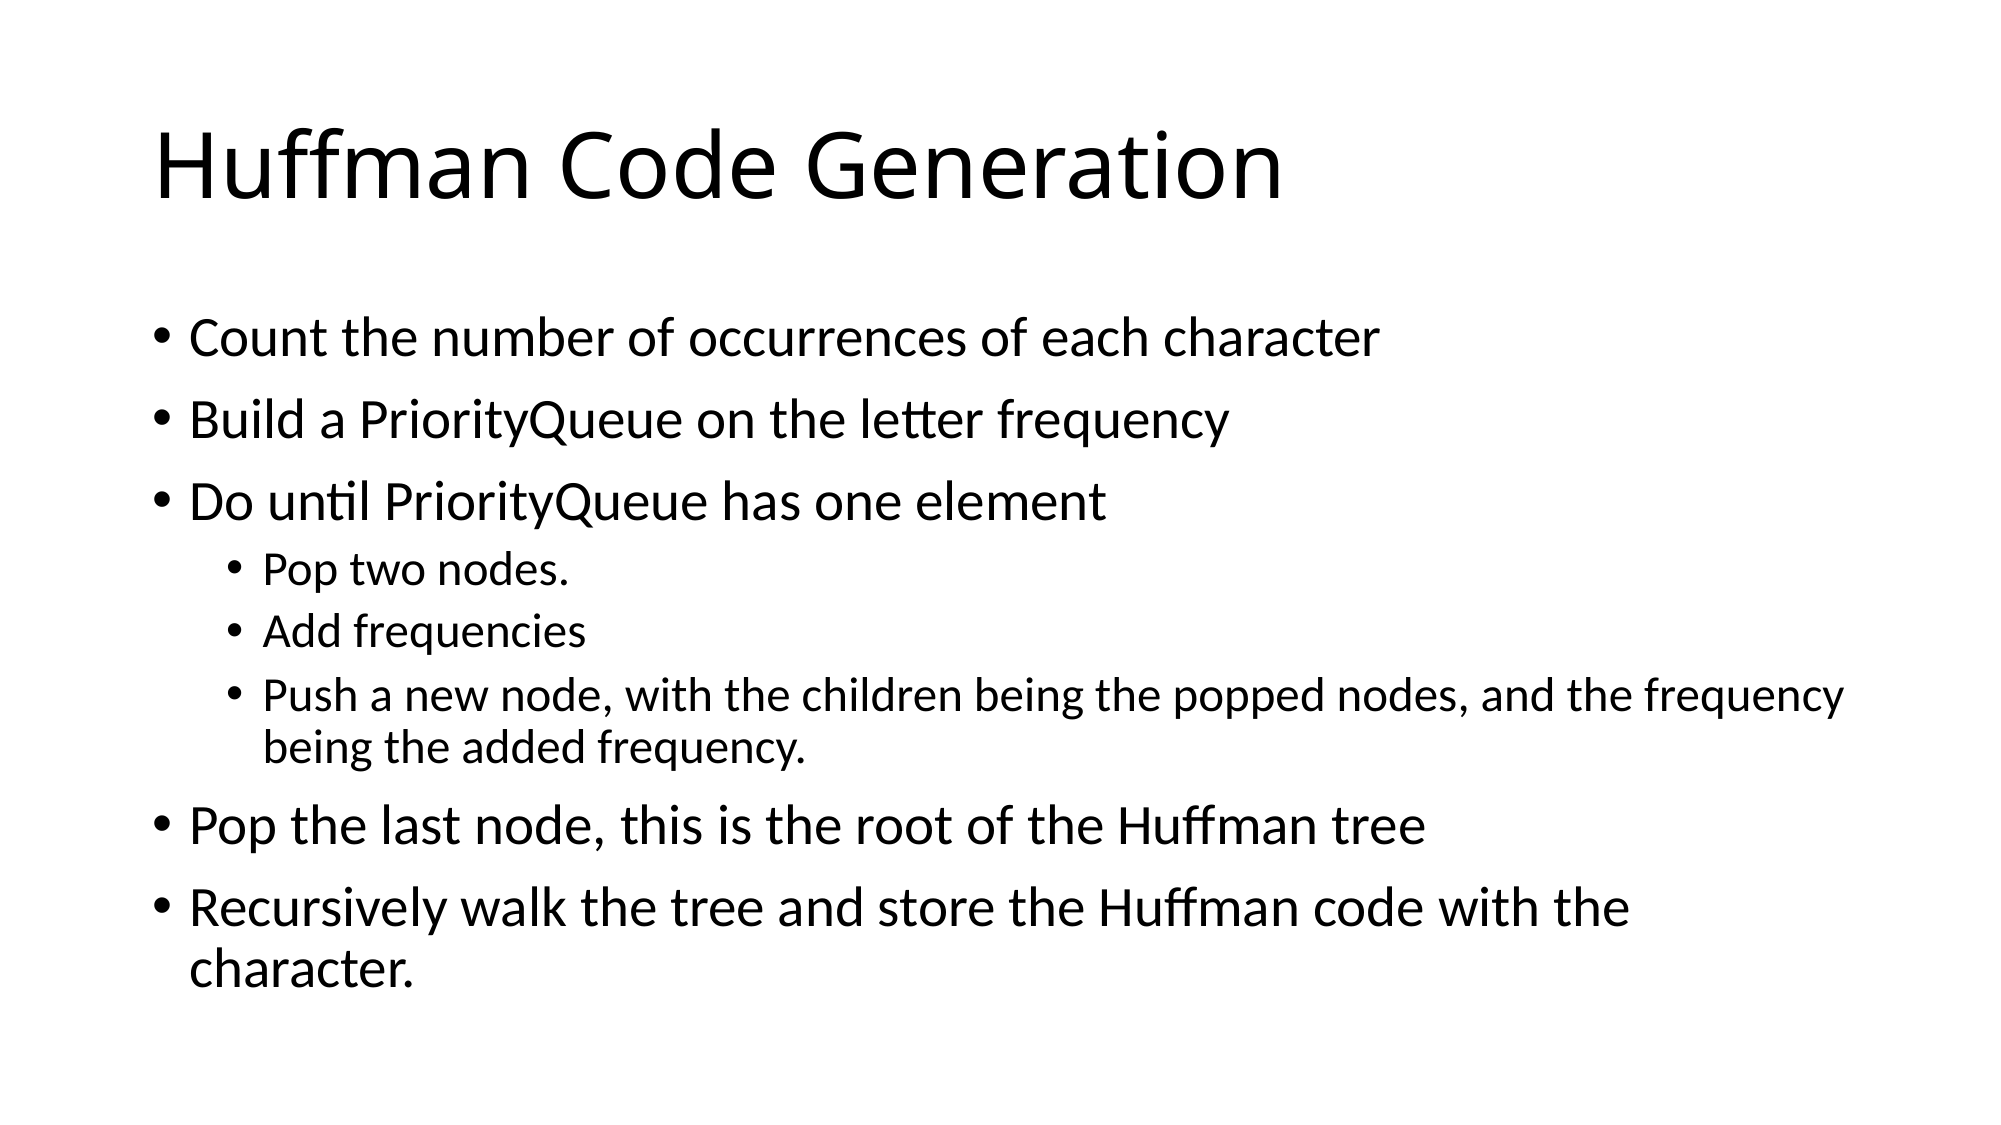

# Huffman Code Generation
Count the number of occurrences of each character
Build a PriorityQueue on the letter frequency
Do until PriorityQueue has one element
Pop two nodes.
Add frequencies
Push a new node, with the children being the popped nodes, and the frequency being the added frequency.
Pop the last node, this is the root of the Huffman tree
Recursively walk the tree and store the Huffman code with the character.